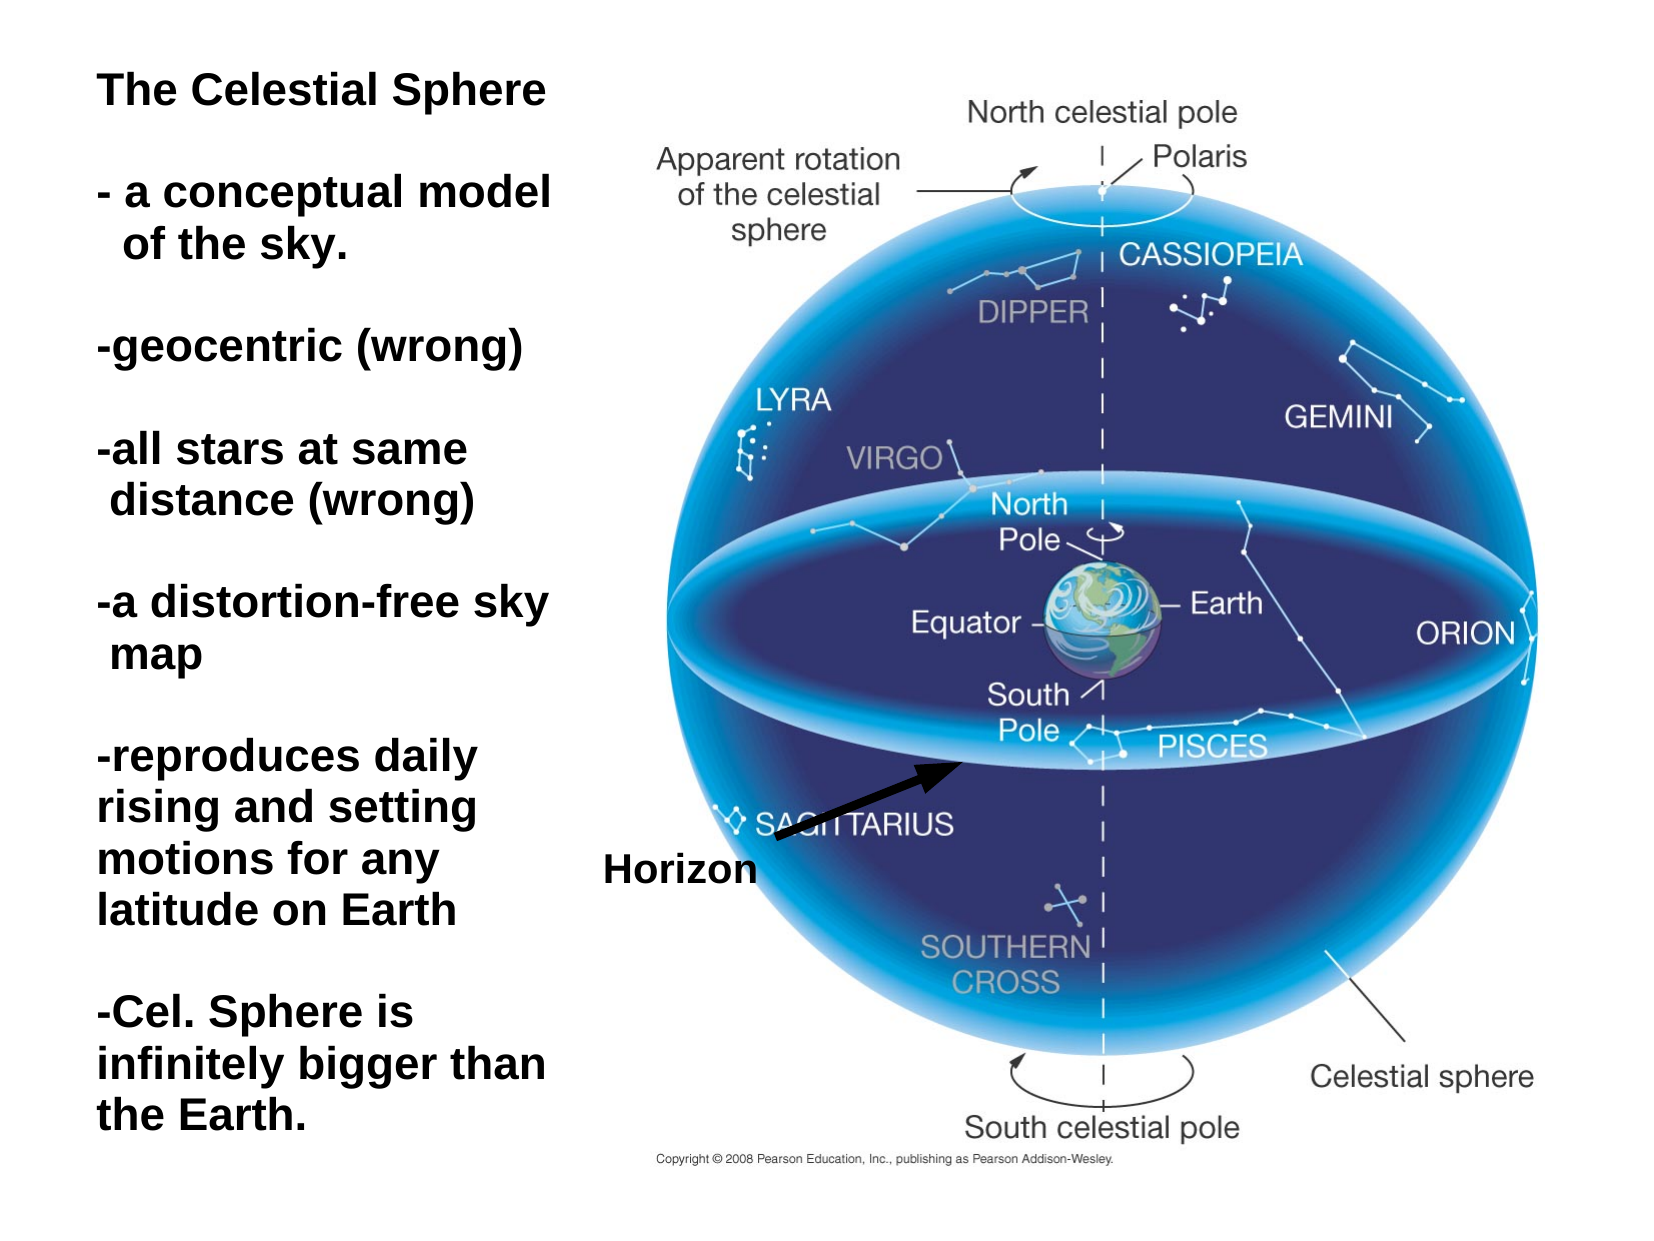

The Celestial Sphere
- a conceptual model
 of the sky.
-geocentric (wrong)
-all stars at same distance (wrong)
-a distortion-free sky map
-reproduces daily rising and setting motions for any latitude on Earth
-Cel. Sphere is infinitely bigger than the Earth.
Horizon